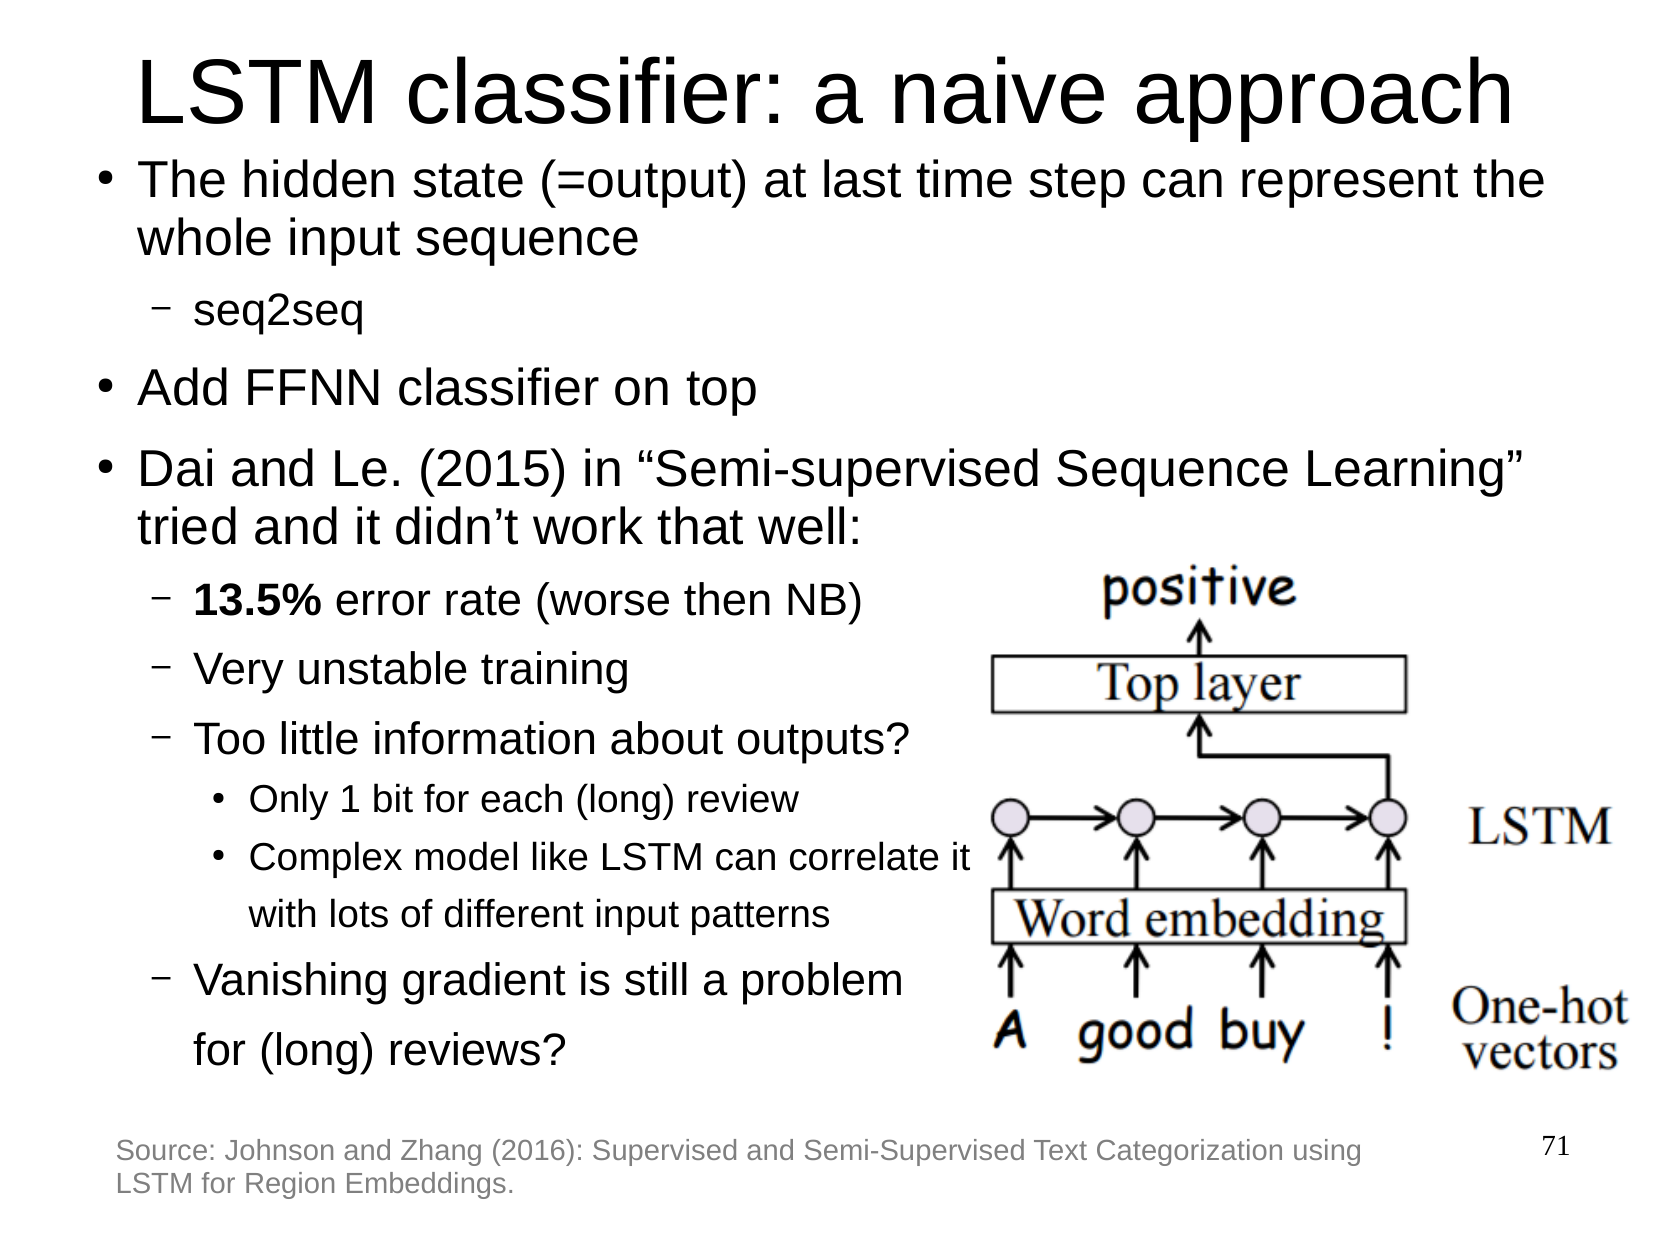

# LSTM classifier: a naive approach
The hidden state (=output) at last time step can represent the whole input sequence
seq2seq
Add FFNN classifier on top
Dai and Le. (2015) in “Semi-supervised Sequence Learning” tried and it didn’t work that well:
13.5% error rate (worse then NB)
Very unstable training
Too little information about outputs?
Only 1 bit for each (long) review
Complex model like LSTM can correlate it
with lots of different input patterns
Vanishing gradient is still a problem
for (long) reviews?
Source: Johnson and Zhang (2016): Supervised and Semi-Supervised Text Categorization using LSTM for Region Embeddings.
71